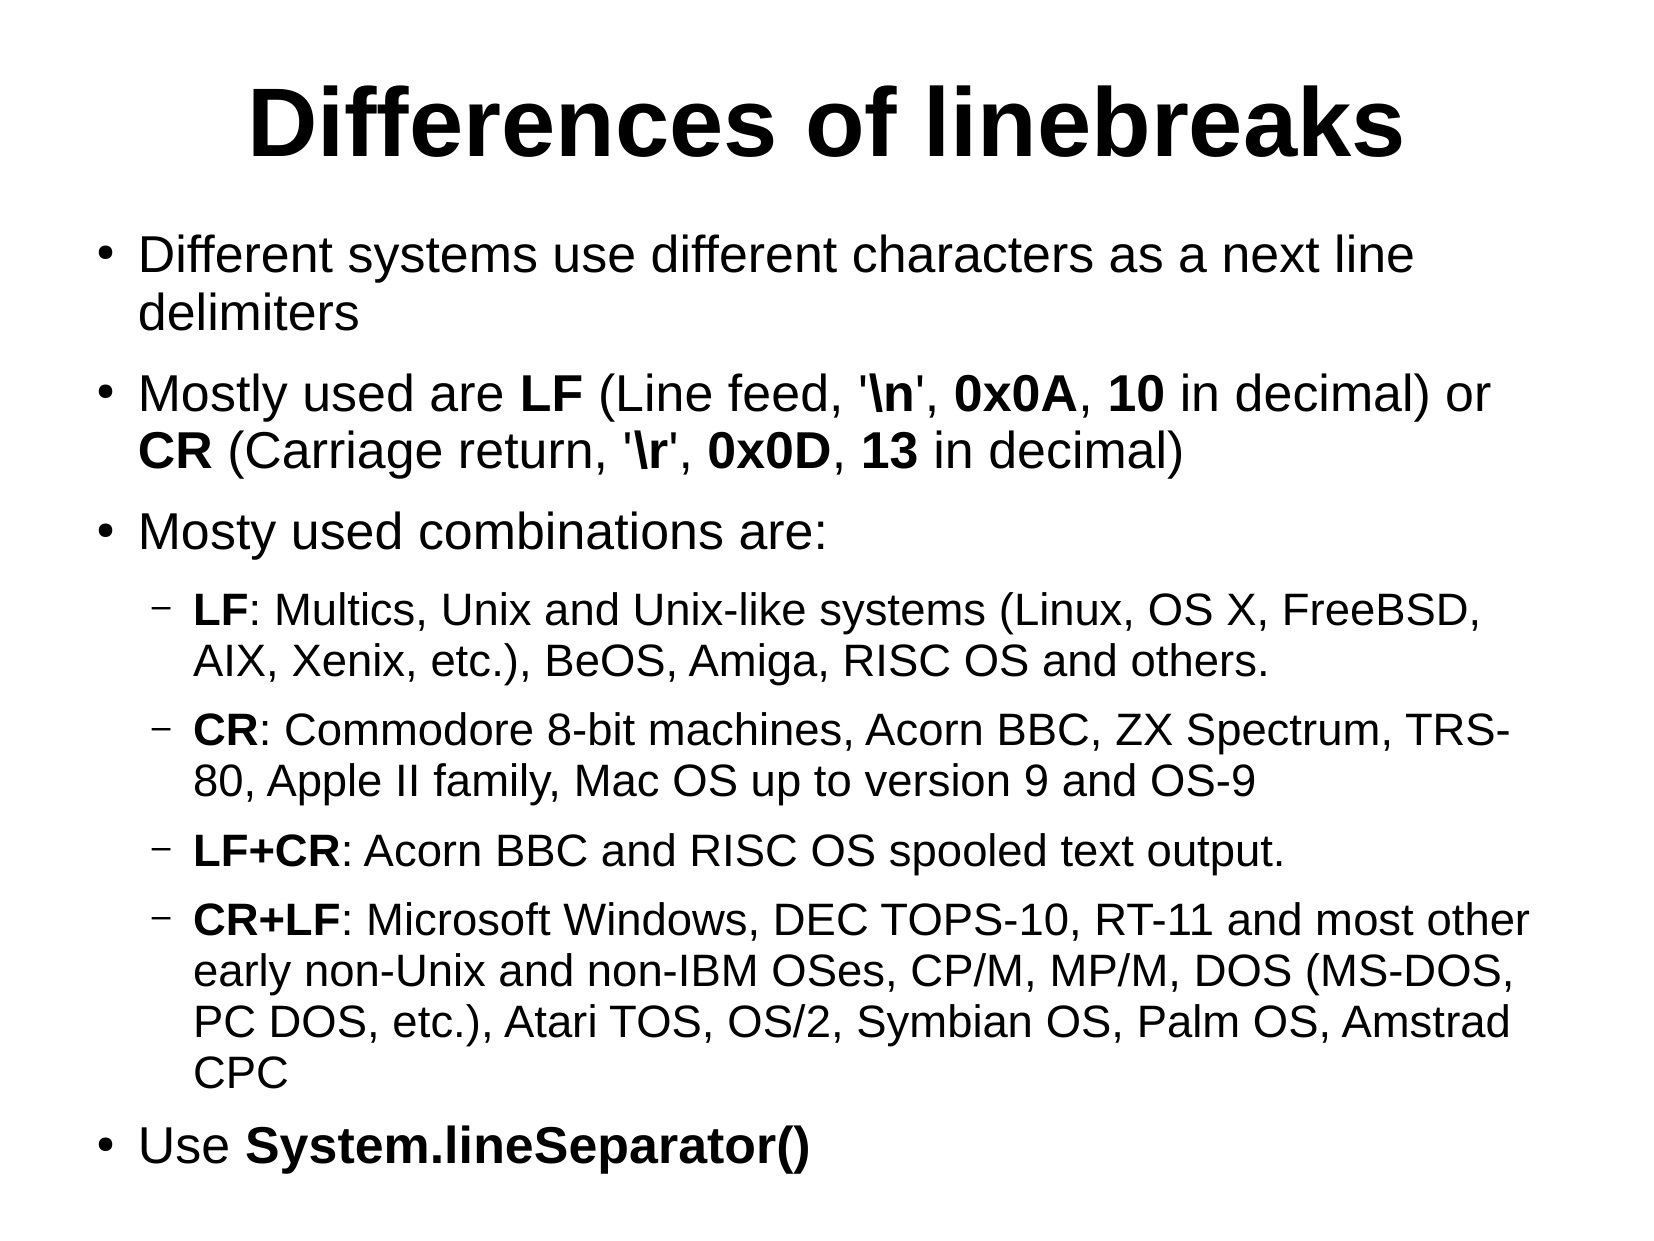

# Differences of linebreaks
Different systems use different characters as a next line delimiters
Mostly used are LF (Line feed, '\n', 0x0A, 10 in decimal) or CR (Carriage return, '\r', 0x0D, 13 in decimal)
Mosty used combinations are:
LF: Multics, Unix and Unix-like systems (Linux, OS X, FreeBSD, AIX, Xenix, etc.), BeOS, Amiga, RISC OS and others.
CR: Commodore 8-bit machines, Acorn BBC, ZX Spectrum, TRS-80, Apple II family, Mac OS up to version 9 and OS-9
LF+CR: Acorn BBC and RISC OS spooled text output.
CR+LF: Microsoft Windows, DEC TOPS-10, RT-11 and most other early non-Unix and non-IBM OSes, CP/M, MP/M, DOS (MS-DOS, PC DOS, etc.), Atari TOS, OS/2, Symbian OS, Palm OS, Amstrad CPC
Use System.lineSeparator()